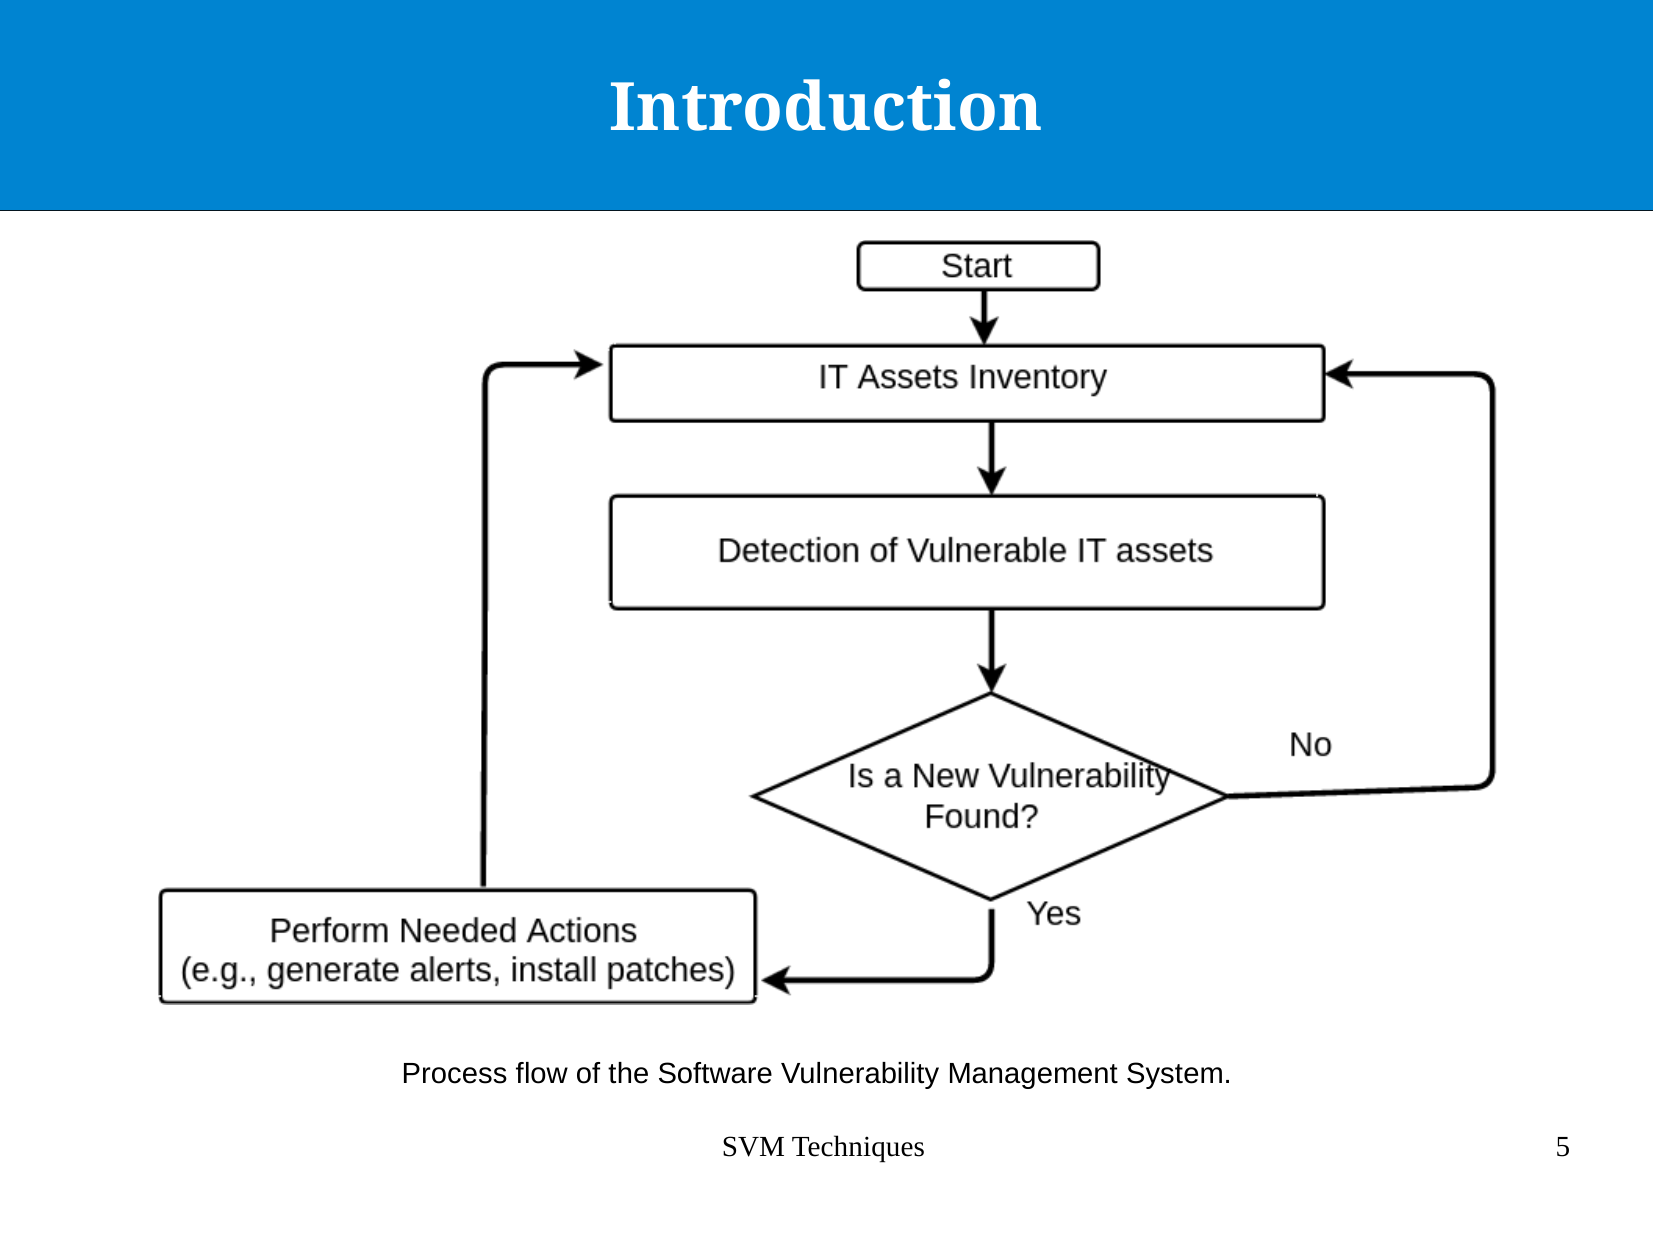

# Introduction
Process flow of the Software Vulnerability Management System.
SVM Techniques
5